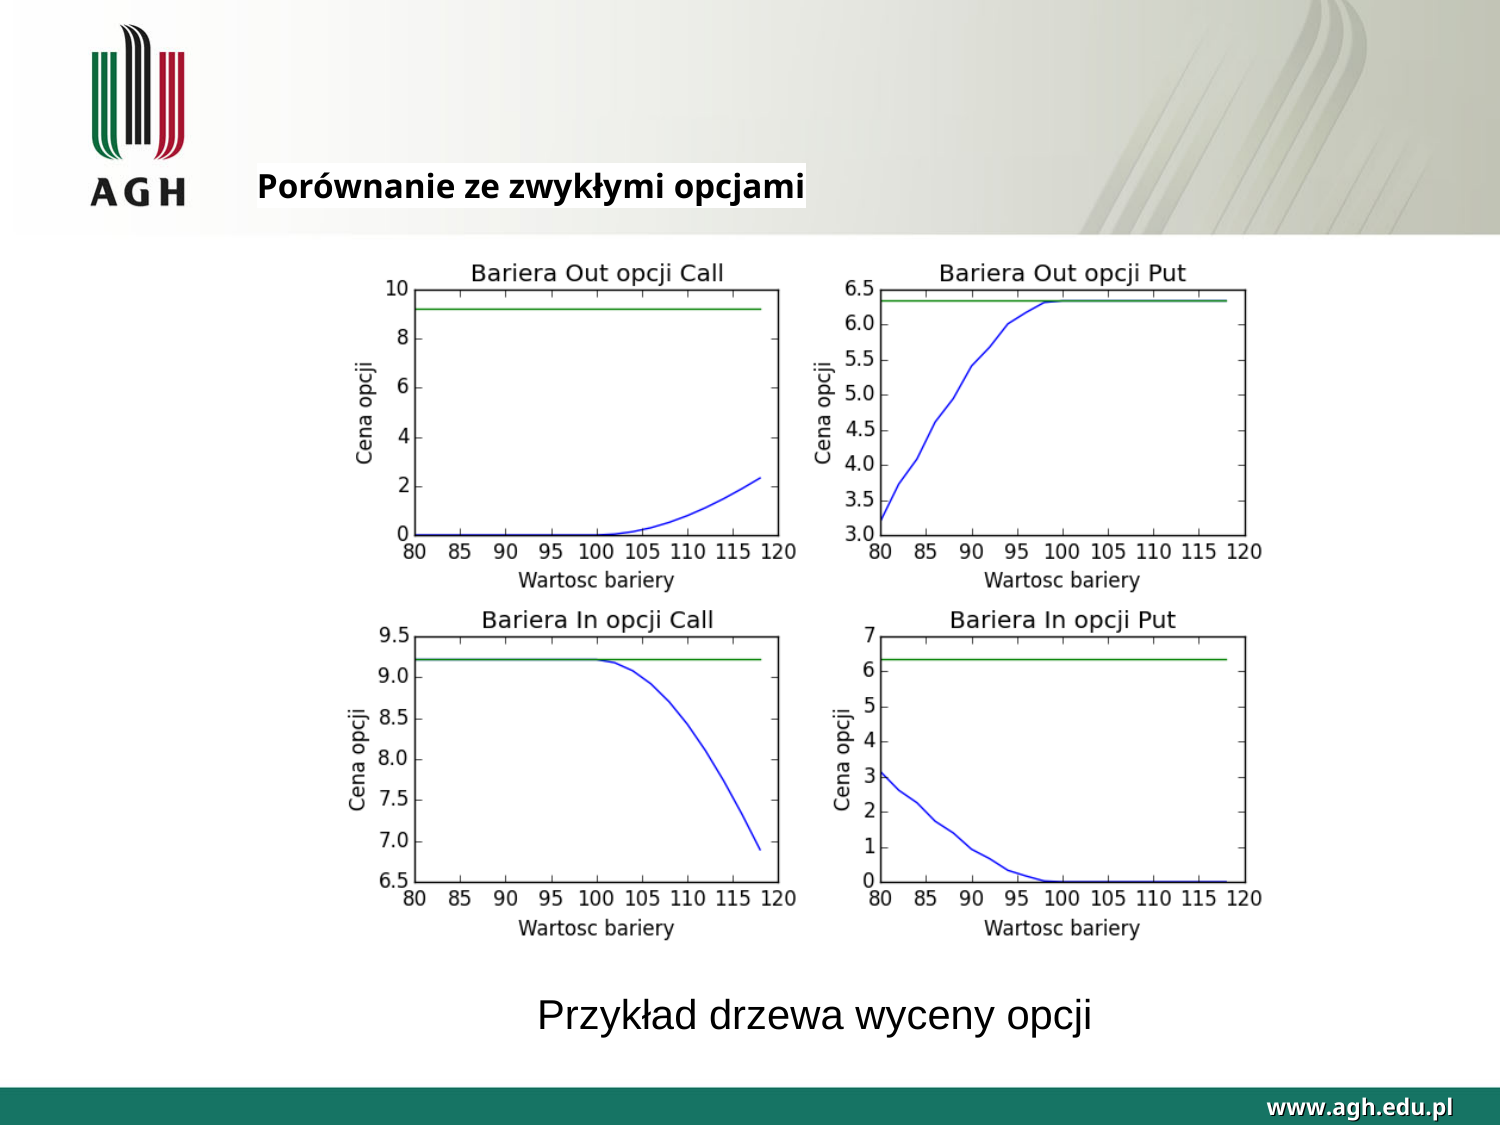

# Porównanie ze zwykłymi opcjami
Przykład drzewa wyceny opcji
www.agh.edu.pl